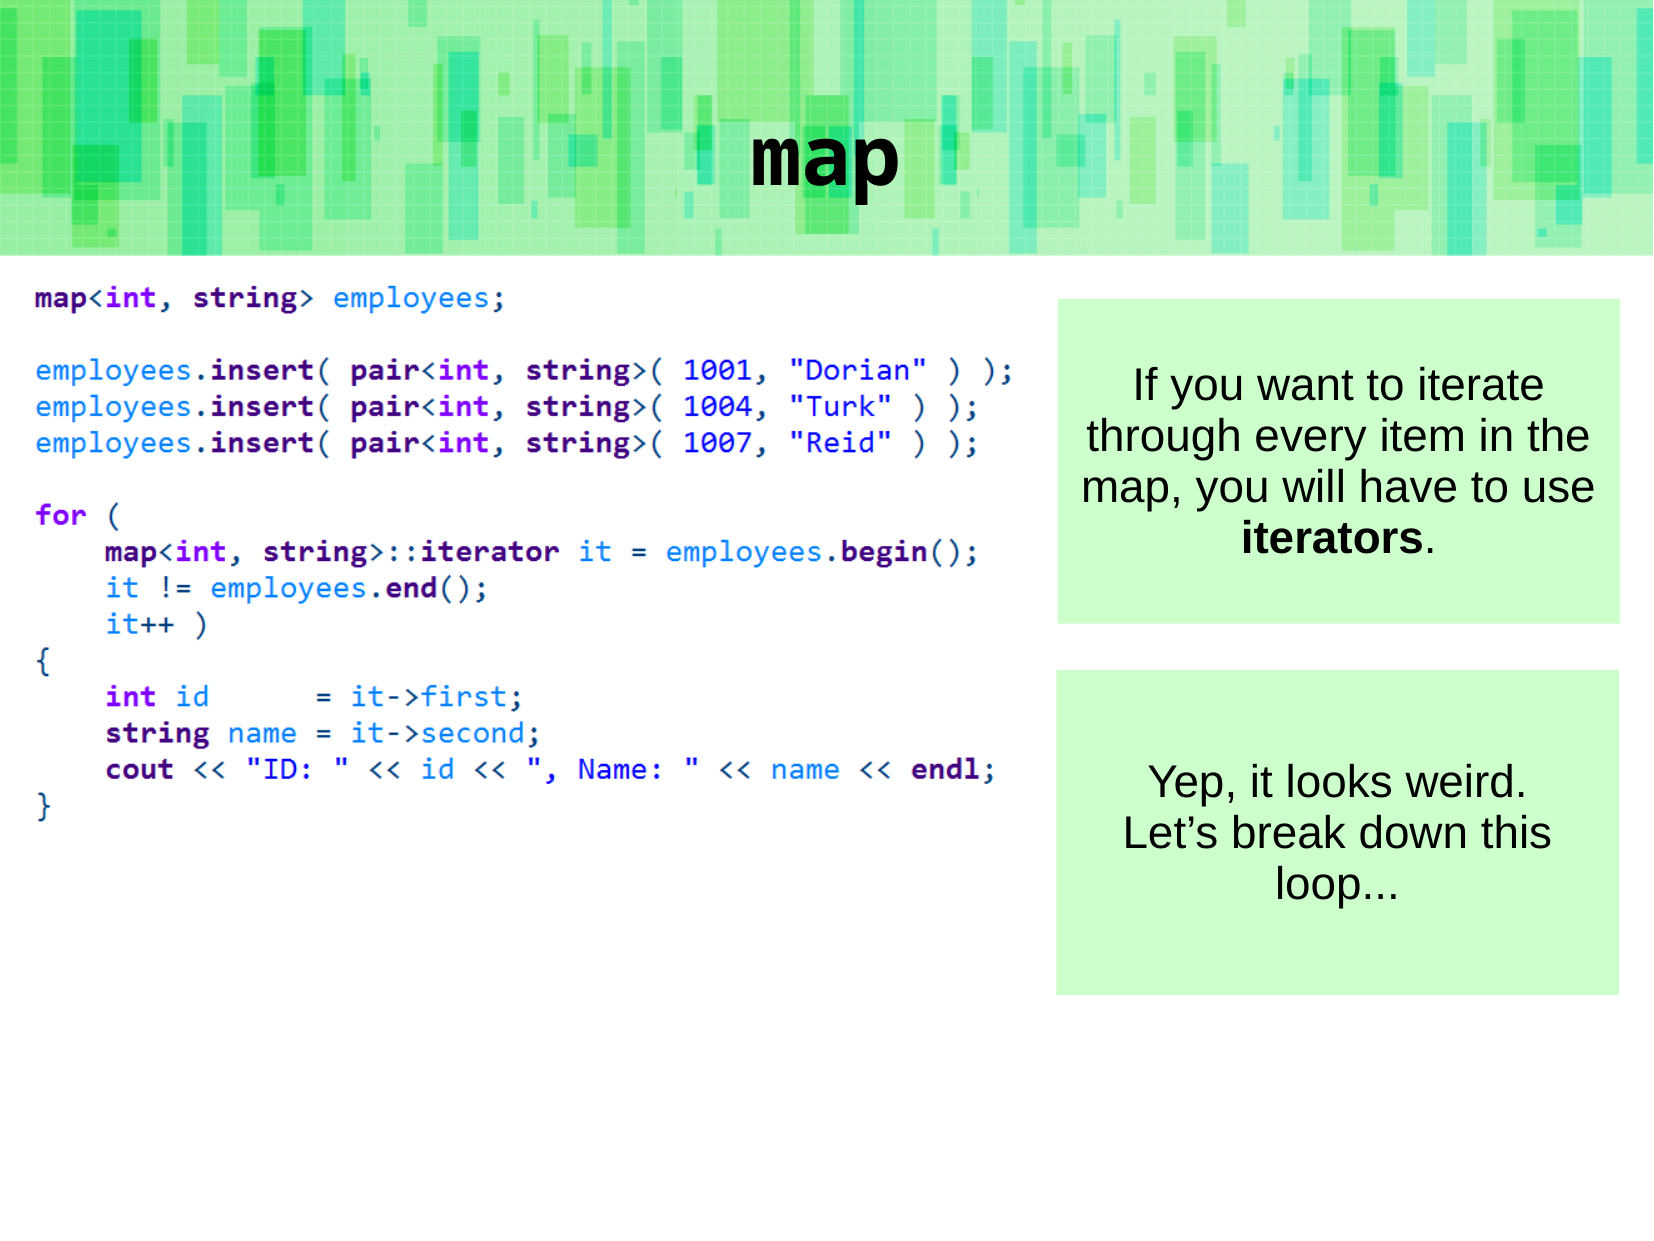

# map
If you want to iterate through every item in the map, you will have to use iterators.
Yep, it looks weird.
Let’s break down this loop...